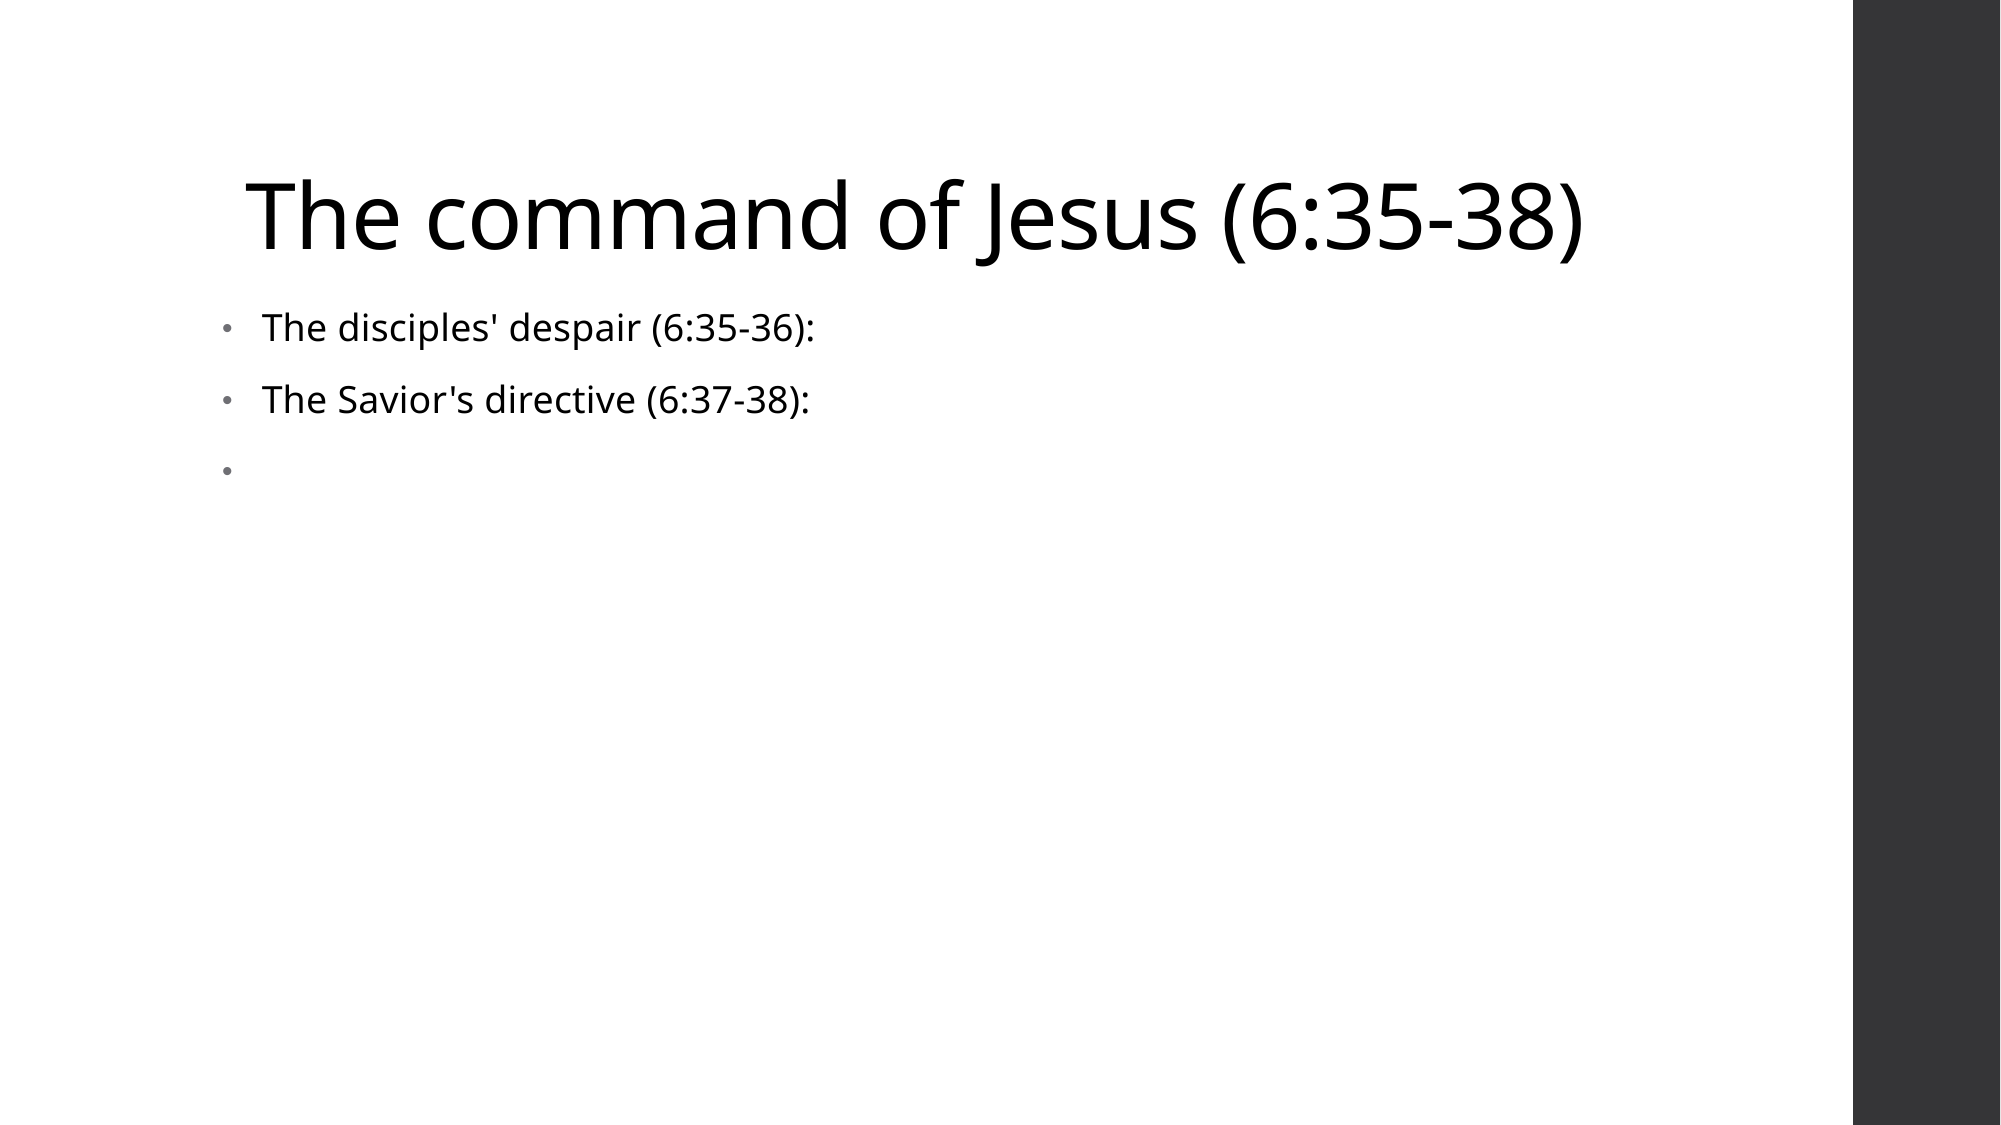

# The command of Jesus (6:35-38)
 The disciples' despair (6:35-36):
 The Savior's directive (6:37-38):